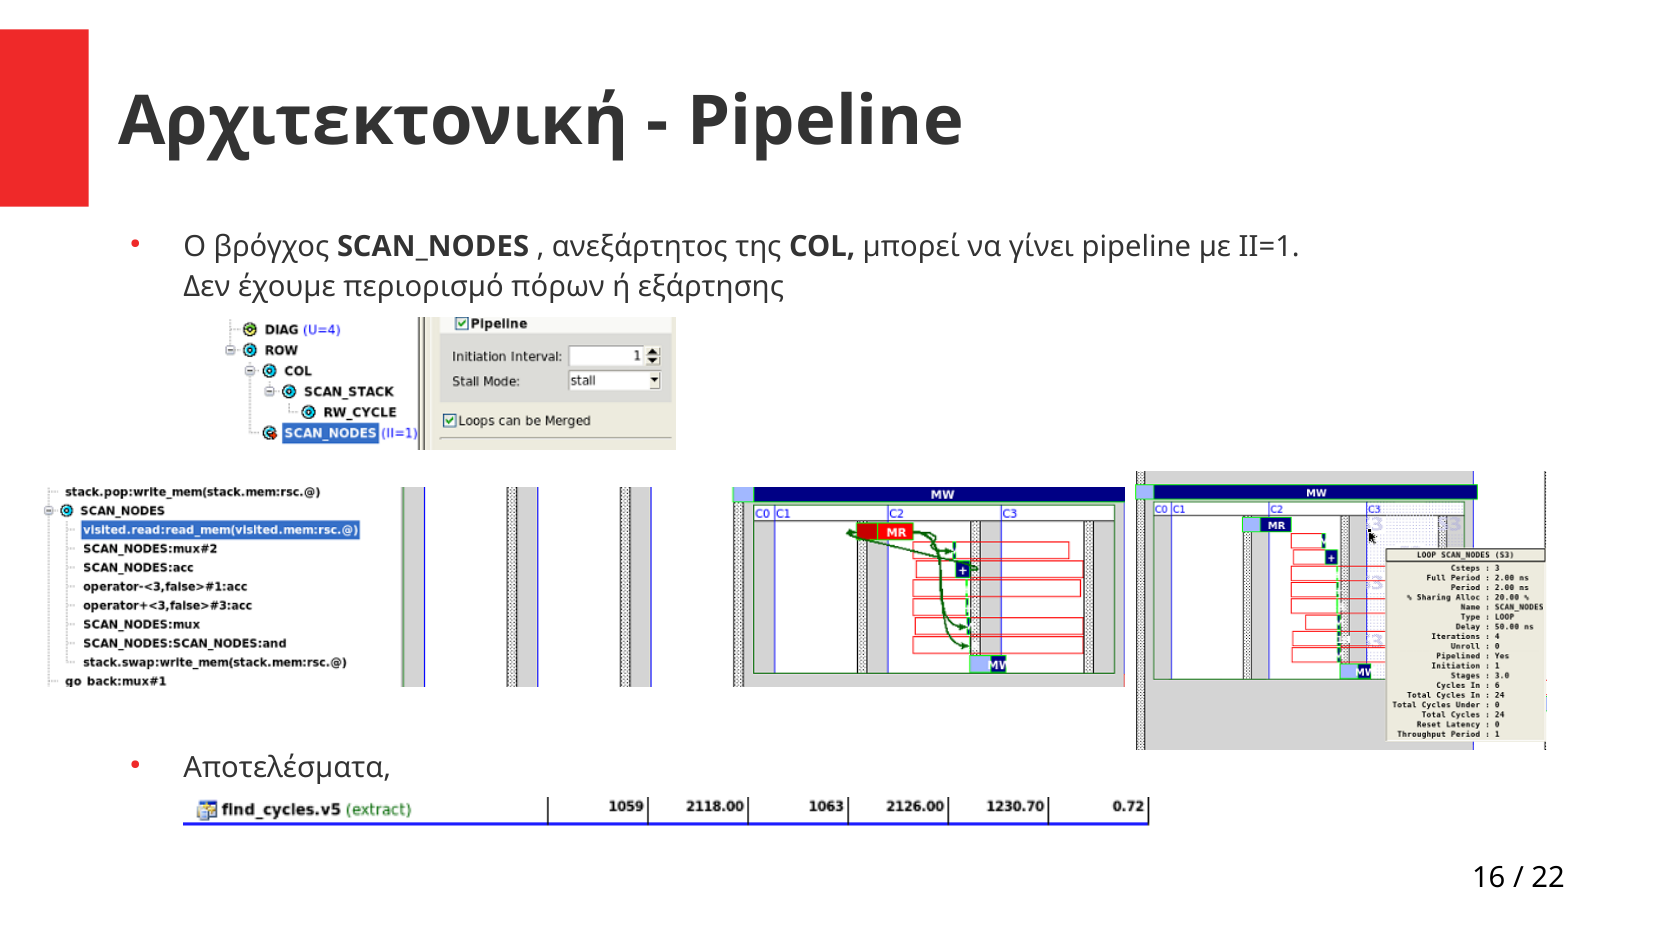

# Αρχιτεκτονική - Pipeline
Ο βρόγχος SCAN_NODES , ανεξάρτητος της COL, μπορεί να γίνει pipeline με II=1.
Δεν έχουμε περιορισμό πόρων ή εξάρτησης
Αποτελέσματα,
16